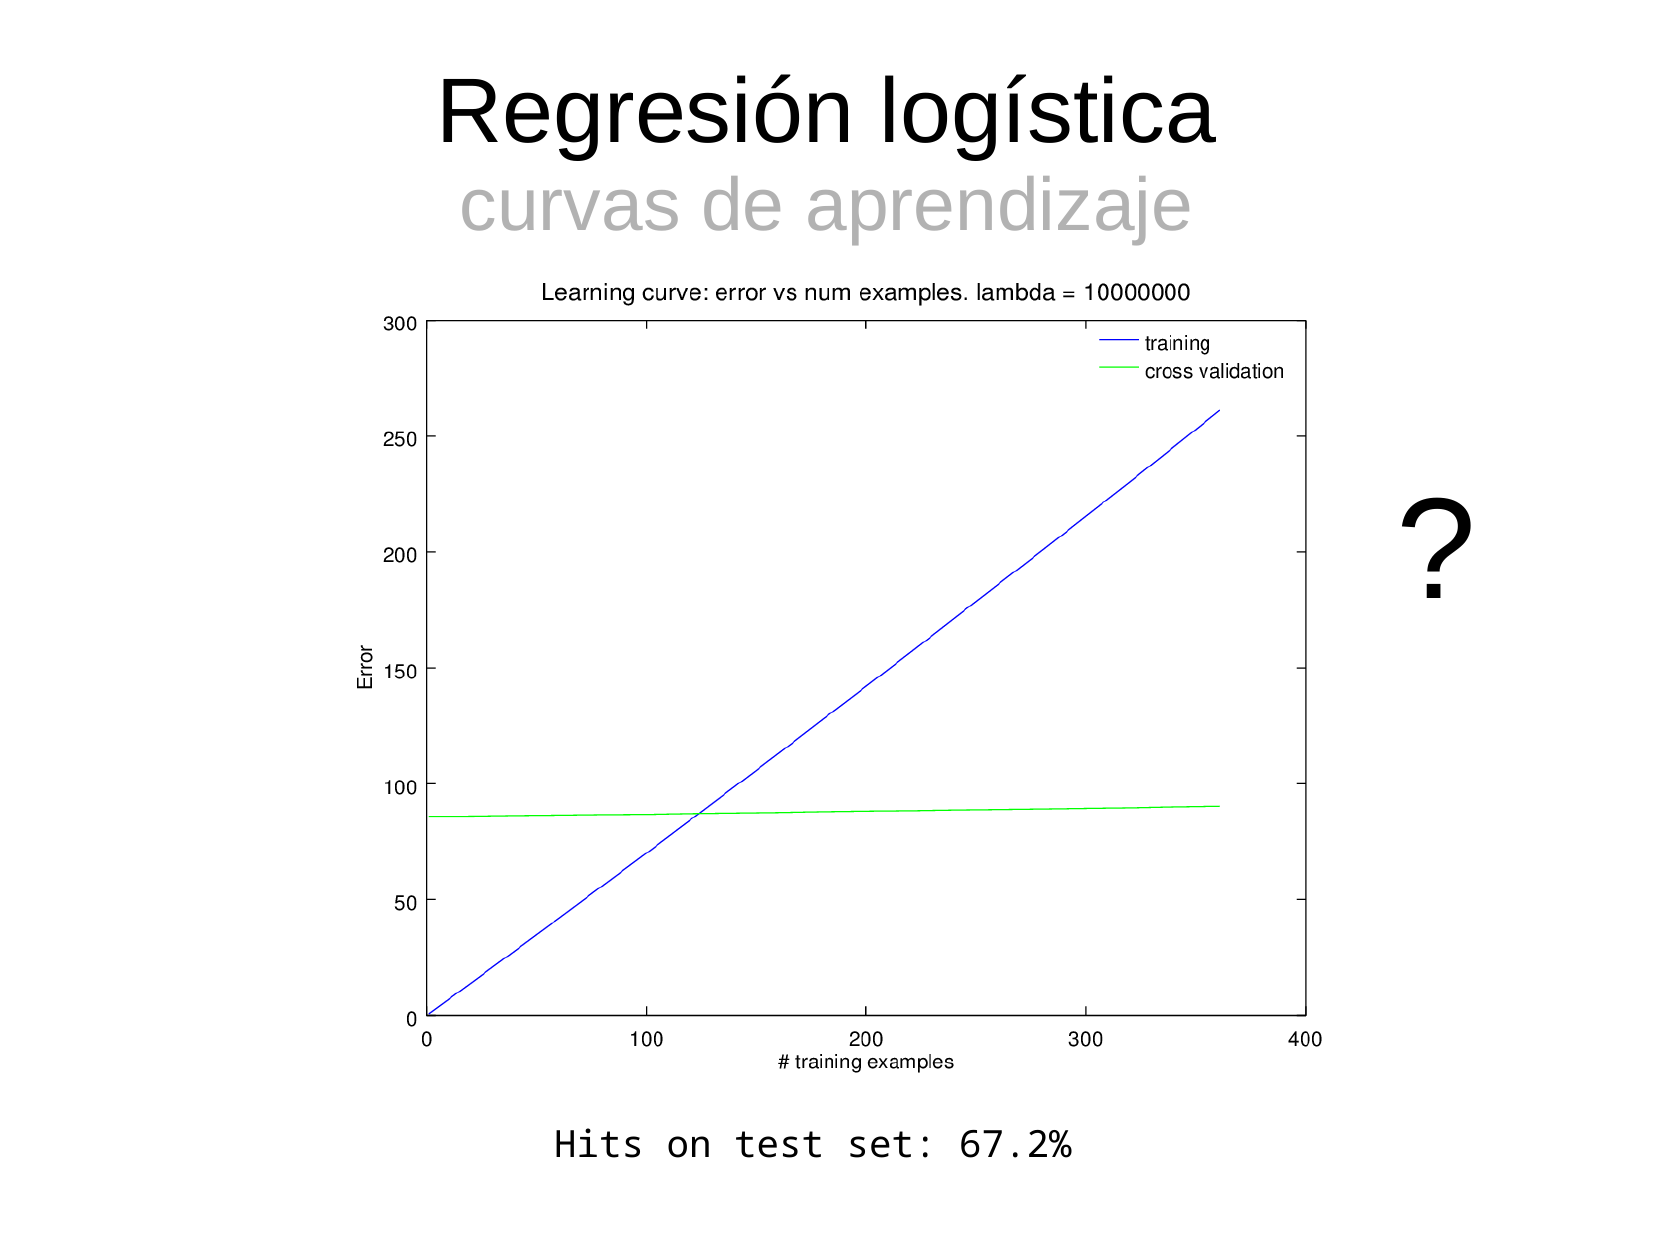

# Regresión logística curvas de aprendizaje
?
Hits on test set: 67.2%